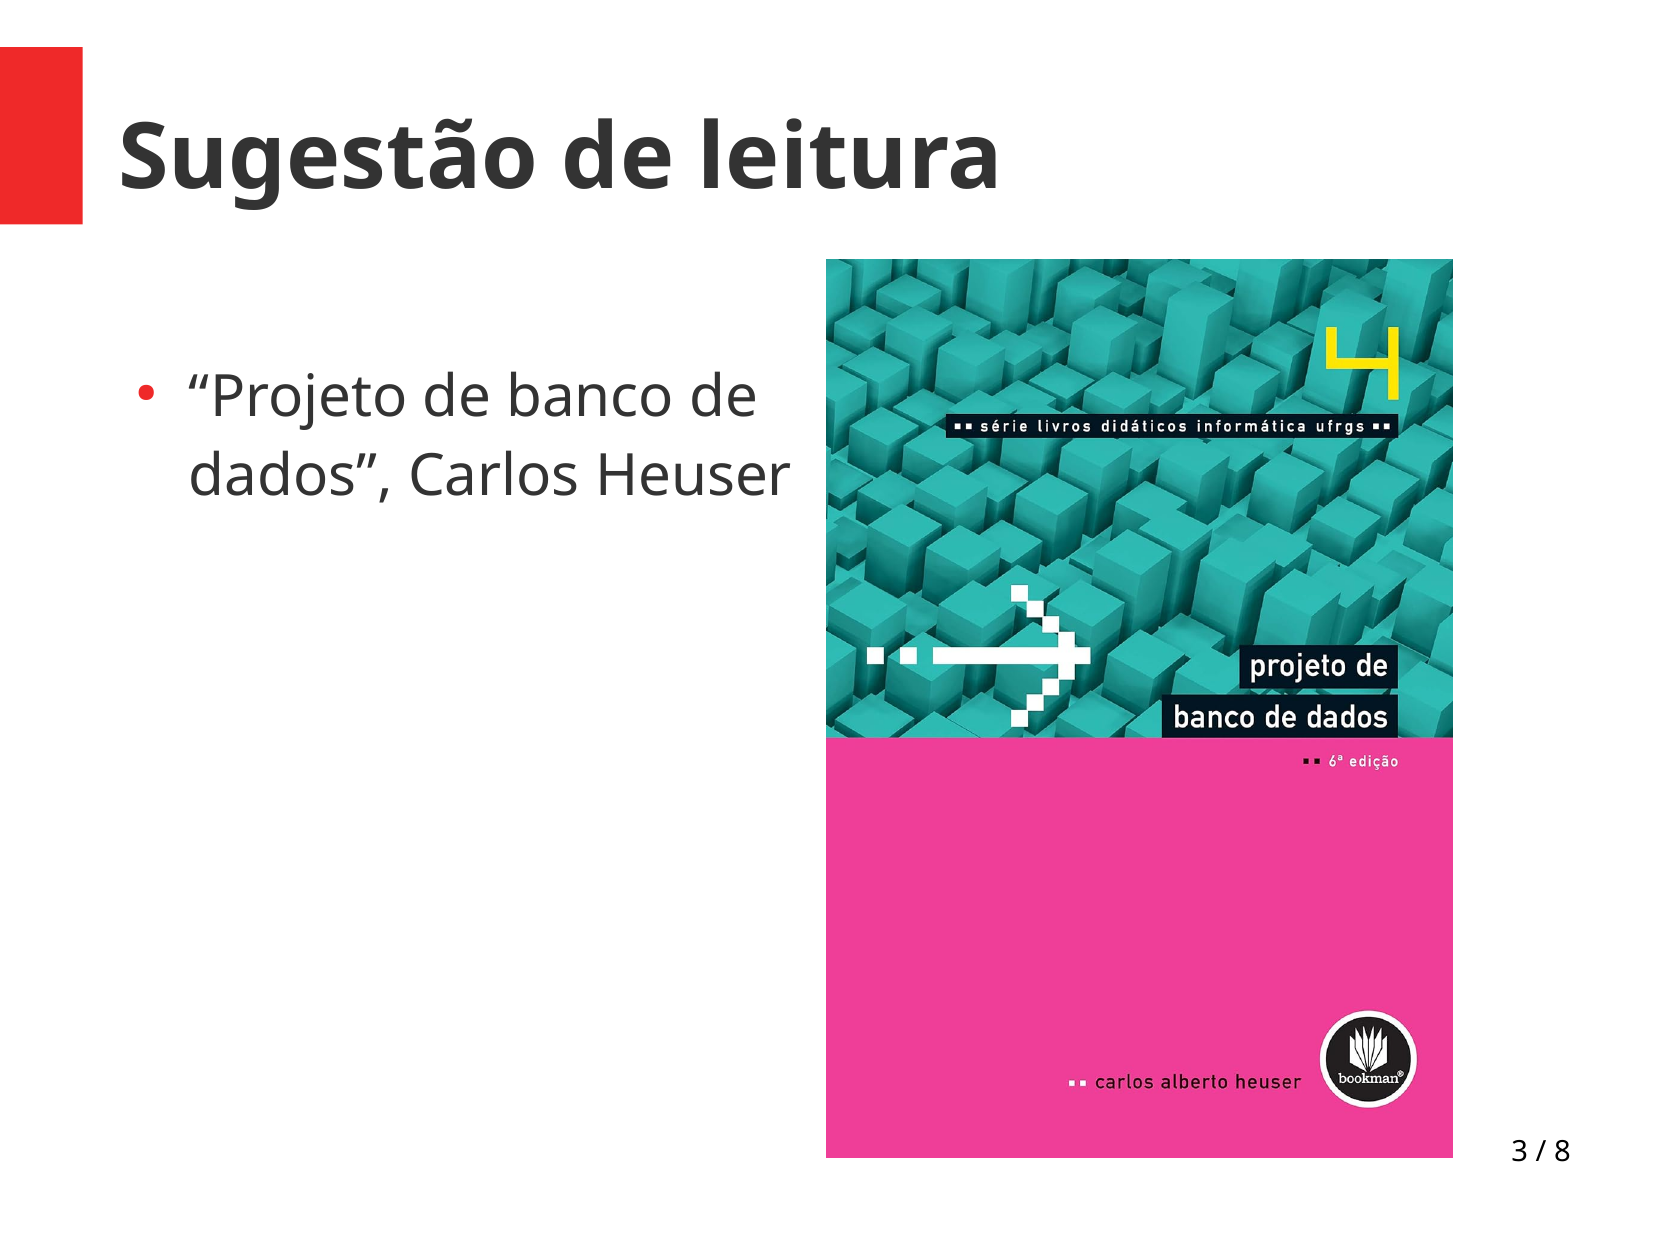

# Sugestão de leitura
“Projeto de banco de dados”, Carlos Heuser
3